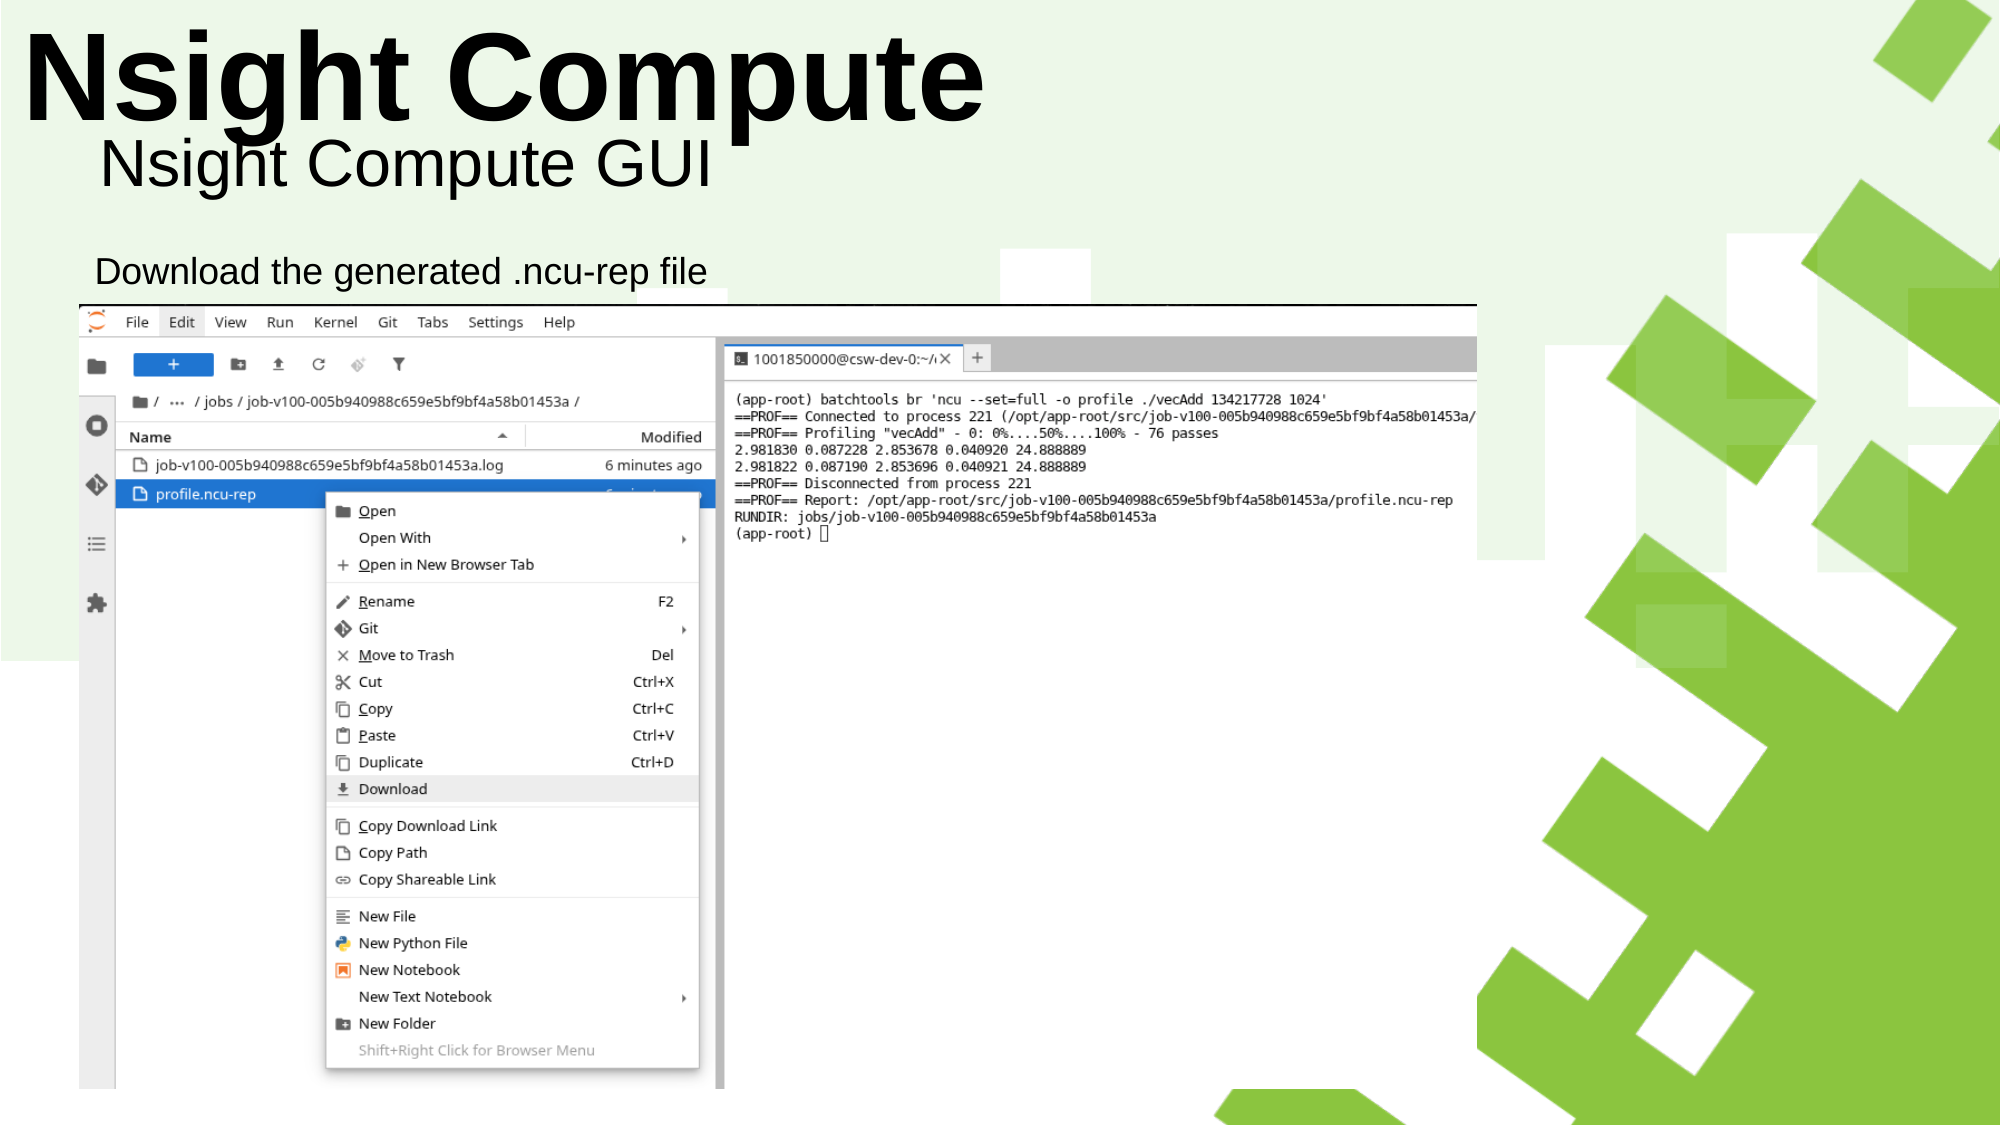

Nsight Compute
Nsight Compute GUI
Download the generated .ncu-rep file